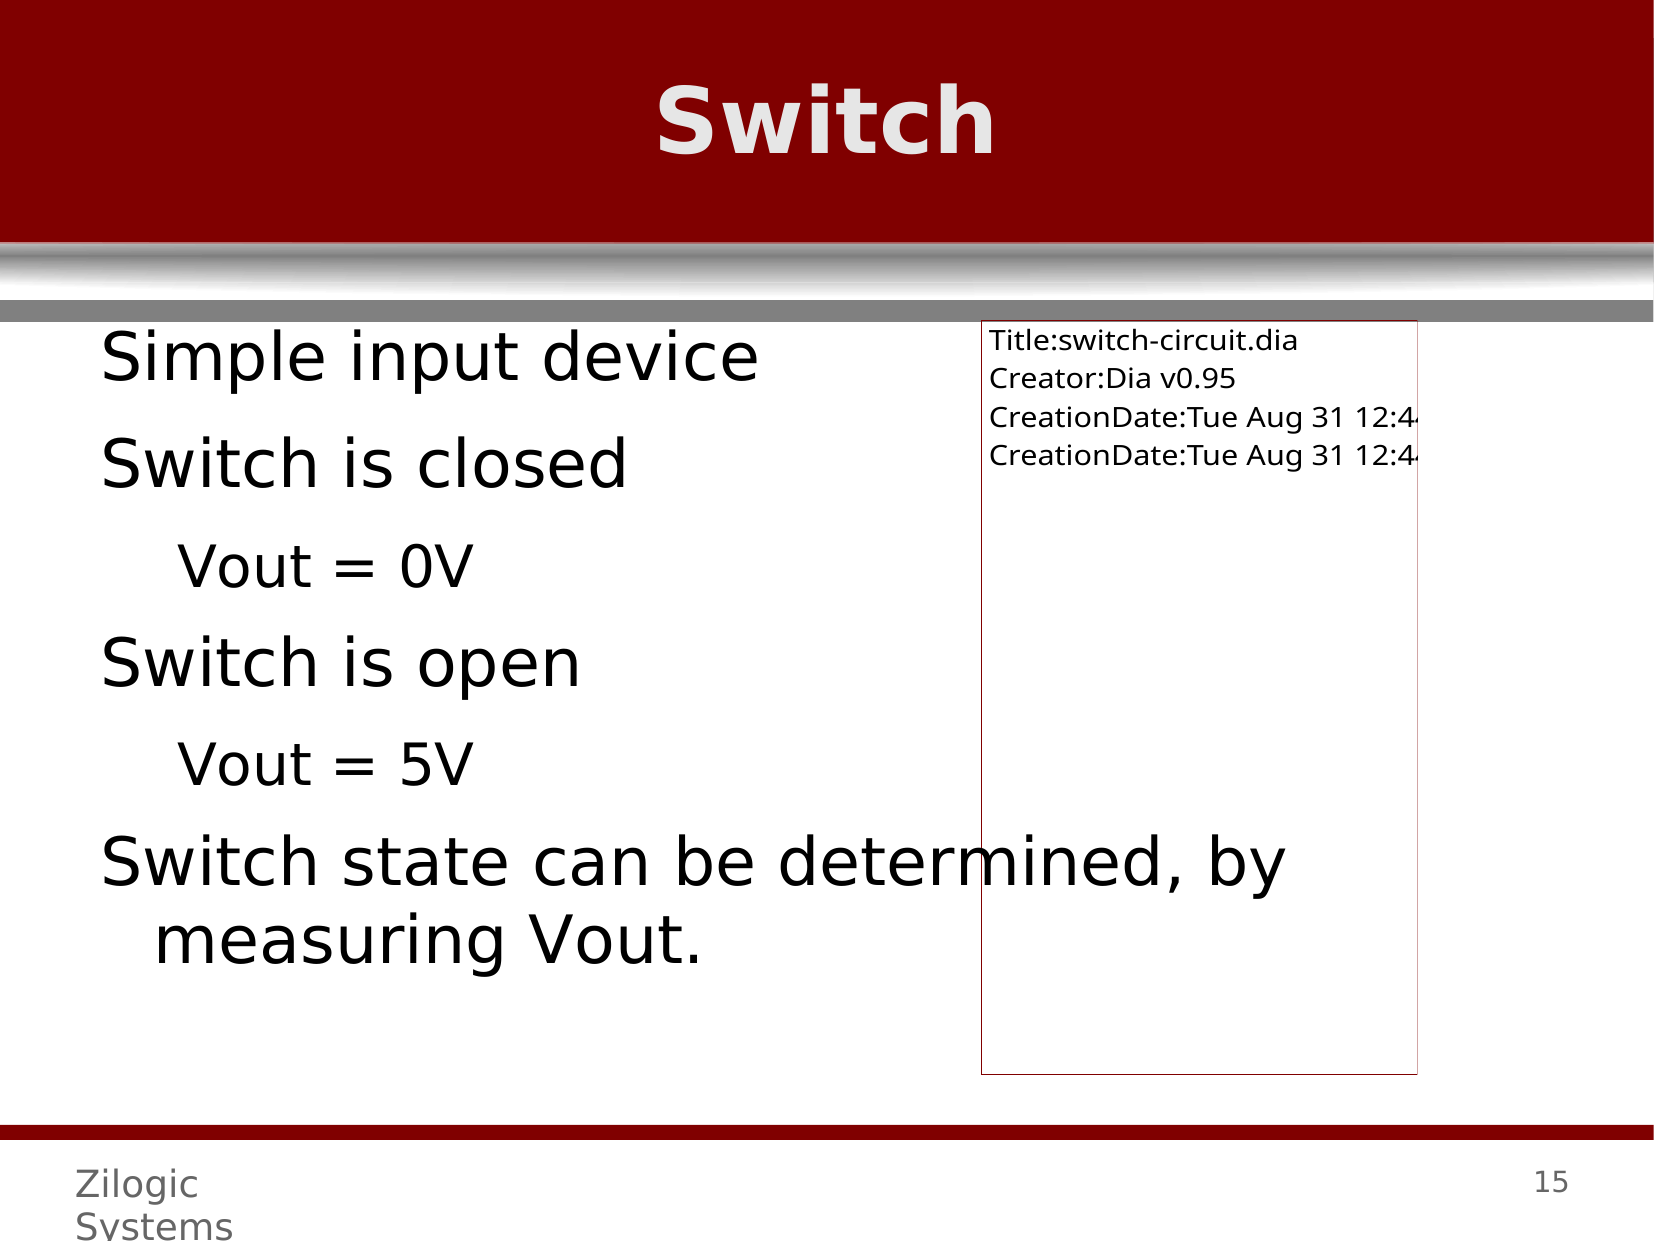

# Switch
Simple input device
Switch is closed
Vout = 0V
Switch is open
Vout = 5V
Switch state can be determined, by measuring Vout.
15